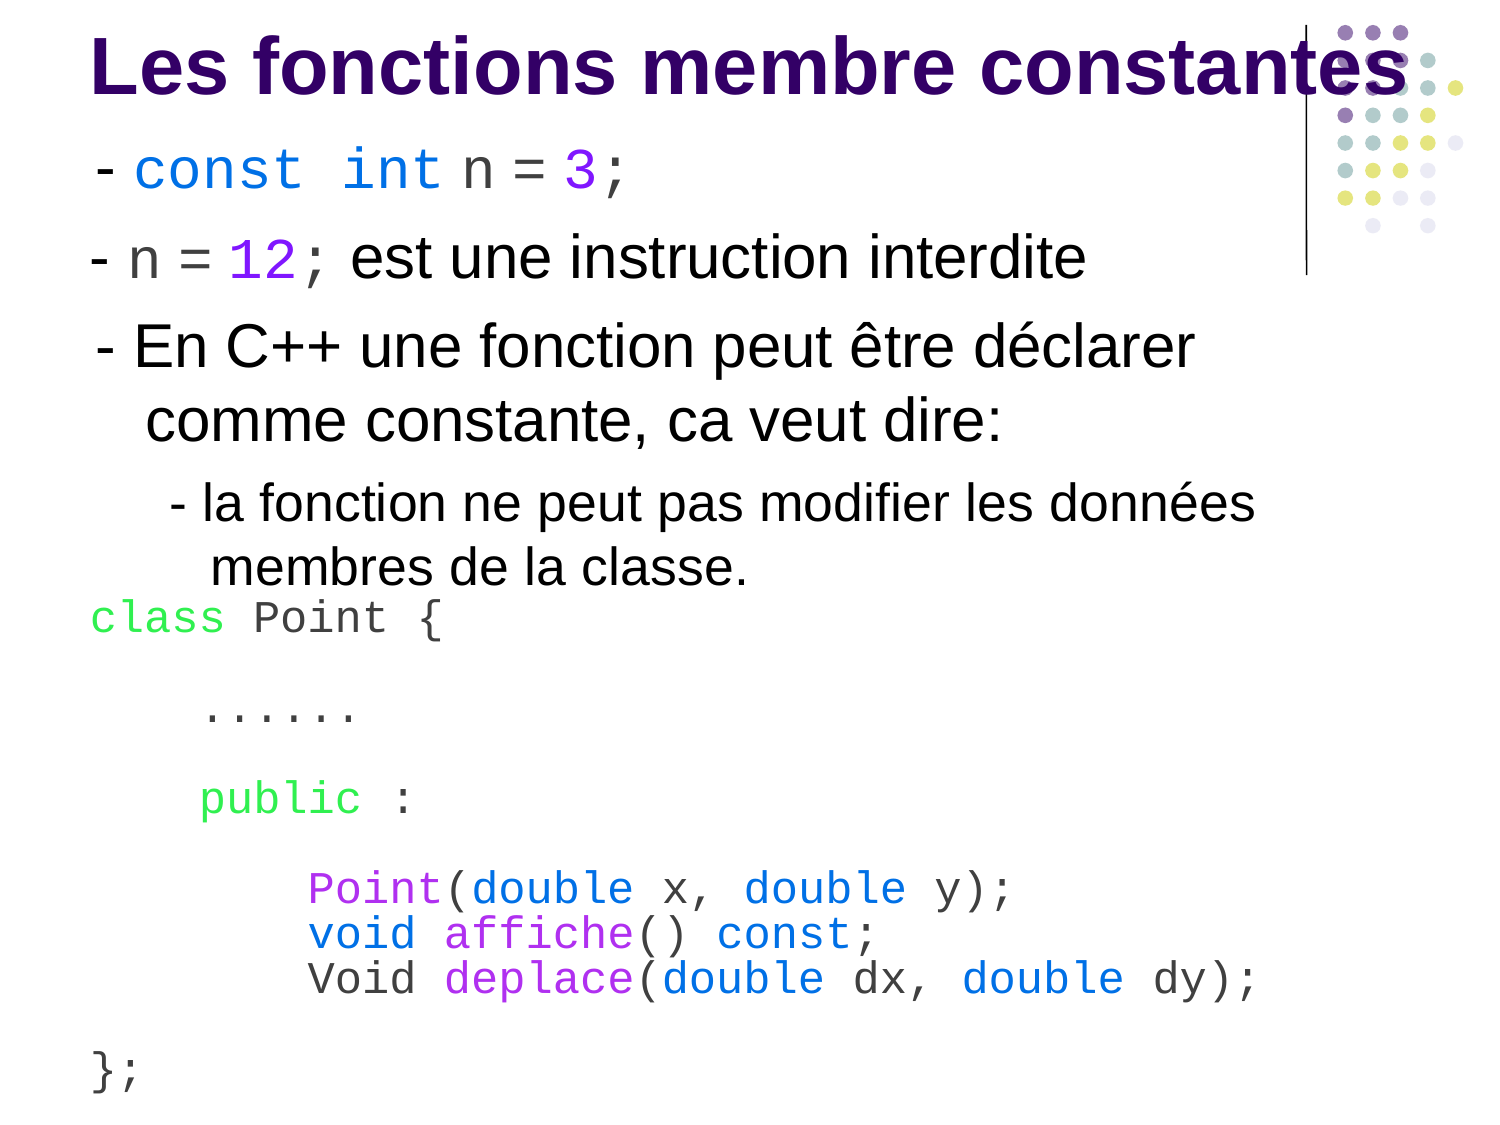

# Les fonctions membre constantes
- const int n = 3;
- n = 12; est une instruction interdite
- En C++ une fonction peut être déclarer comme constante, ca veut dire:
- la fonction ne peut pas modifier les données membres de la classe.
class Point {
 ......
 public :
 Point(double x, double y);
 void affiche() const;
 Void deplace(double dx, double dy);
};